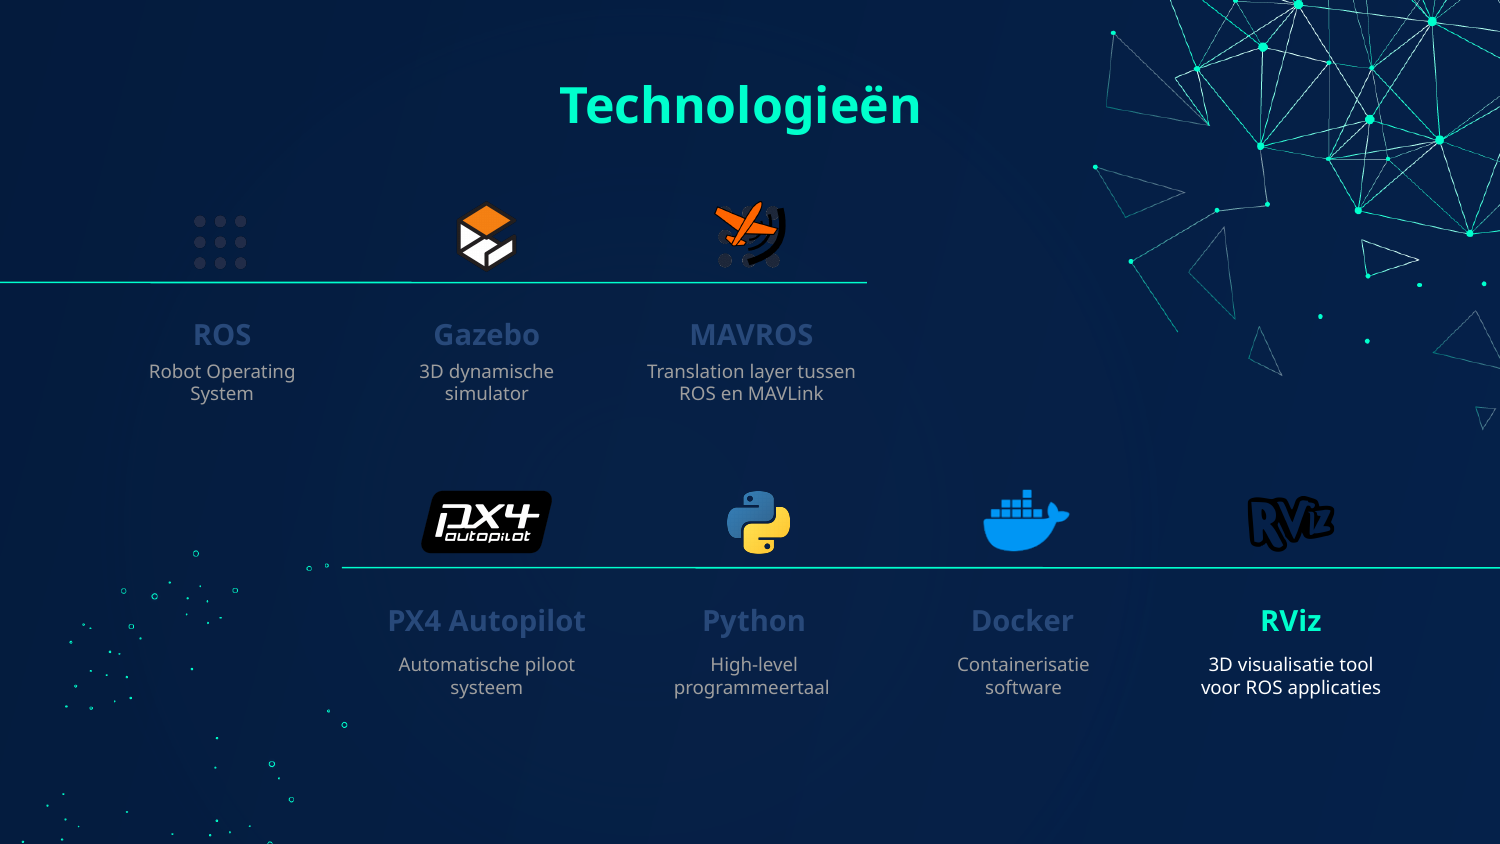

# Technologieën
ROS
Gazebo
MAVROS
Robot Operating System
3D dynamische simulator
Translation layer tussen ROS en MAVLink
PX4 Autopilot
Python
Docker
RViz
Automatische piloot systeem
High-level programmeertaal
Containerisatie software
3D visualisatie tool voor ROS applicaties